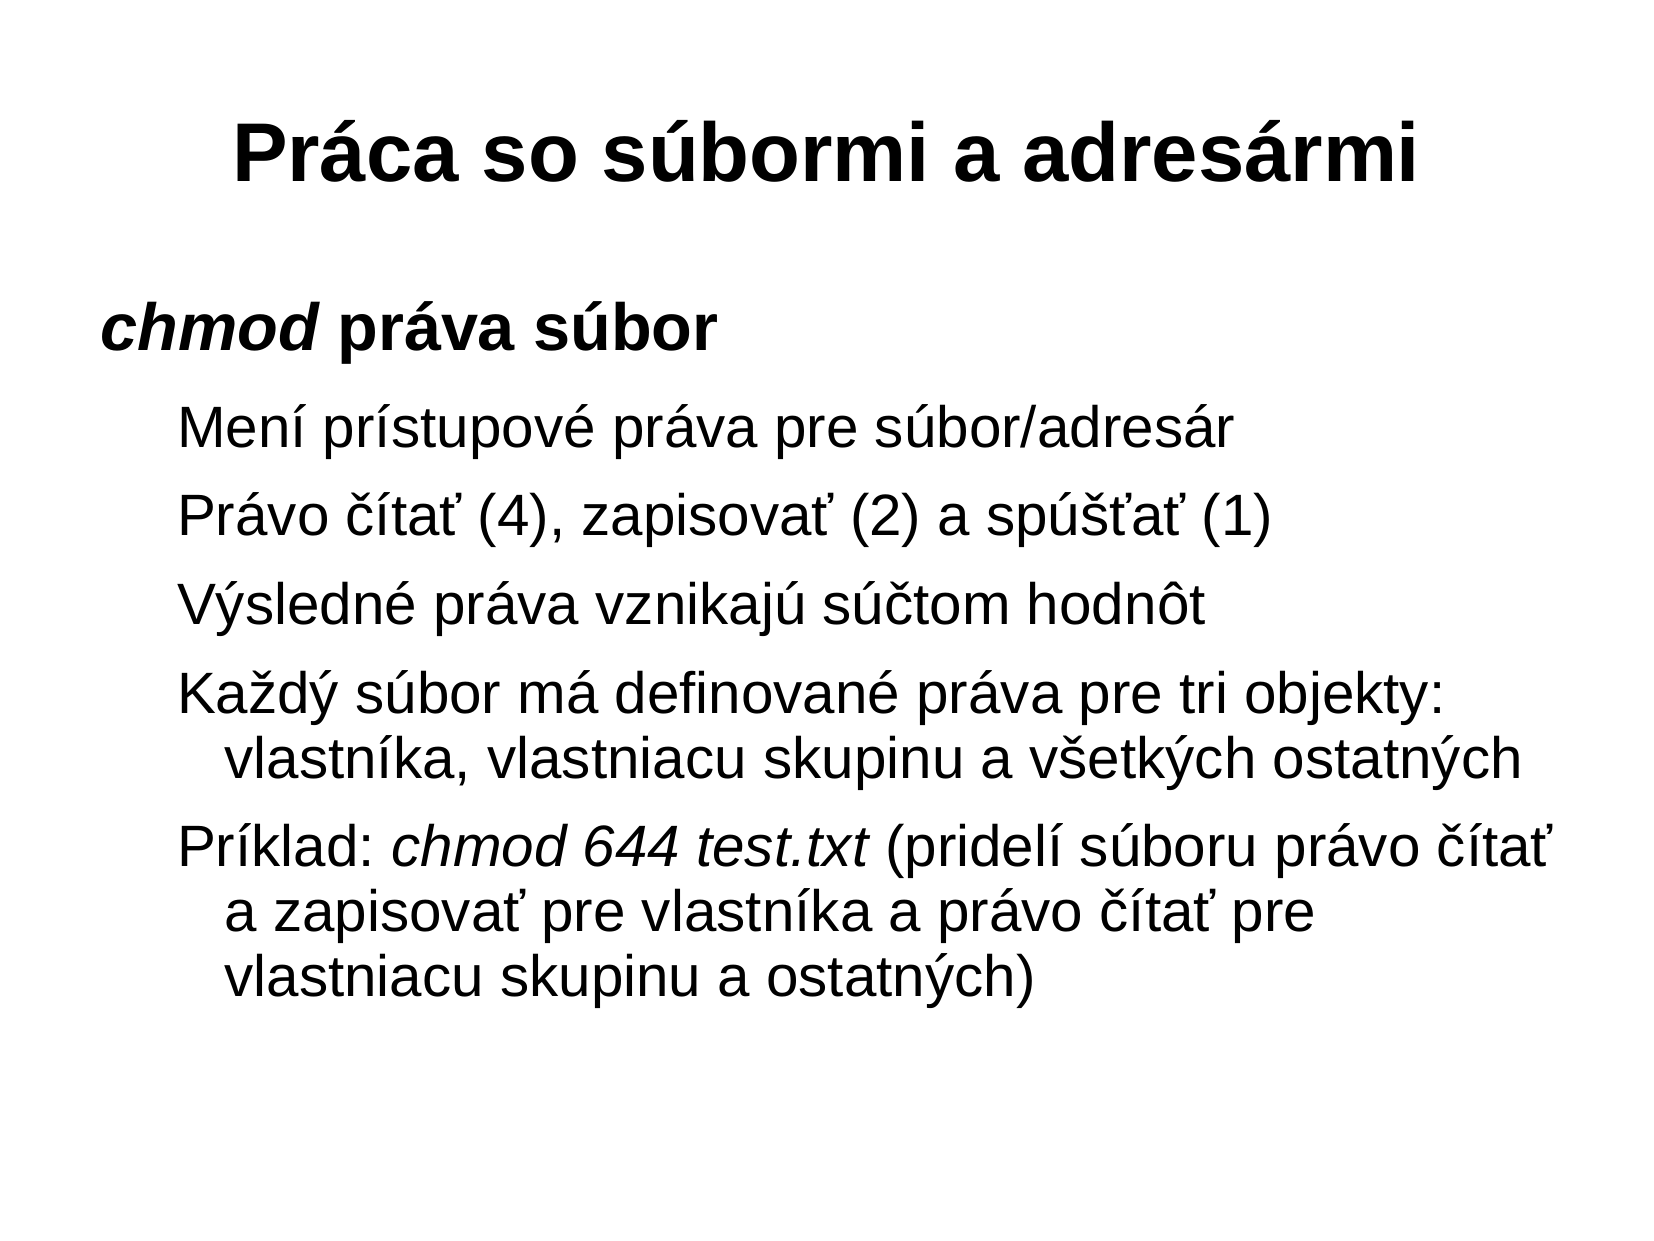

# Práca so súbormi a adresármi
chmod práva súbor
Mení prístupové práva pre súbor/adresár
Právo čítať (4), zapisovať (2) a spúšťať (1)
Výsledné práva vznikajú súčtom hodnôt
Každý súbor má definované práva pre tri objekty: vlastníka, vlastniacu skupinu a všetkých ostatných
Príklad: chmod 644 test.txt (pridelí súboru právo čítať a zapisovať pre vlastníka a právo čítať pre vlastniacu skupinu a ostatných)